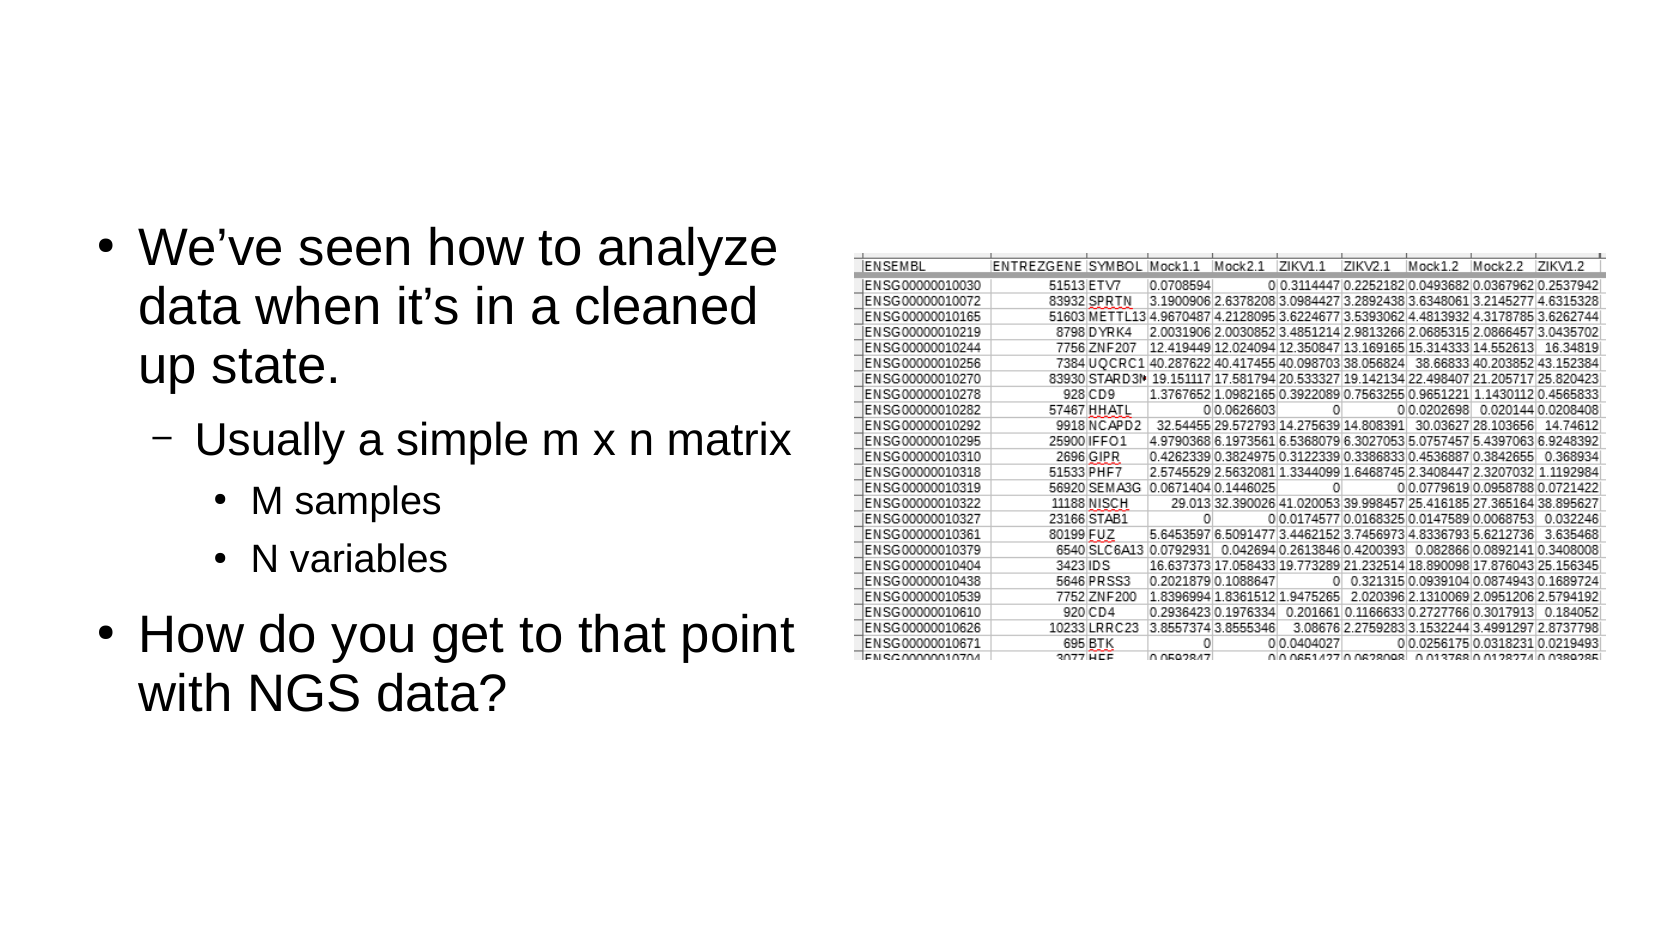

#
We’ve seen how to analyze data when it’s in a cleaned up state.
Usually a simple m x n matrix
M samples
N variables
How do you get to that point with NGS data?